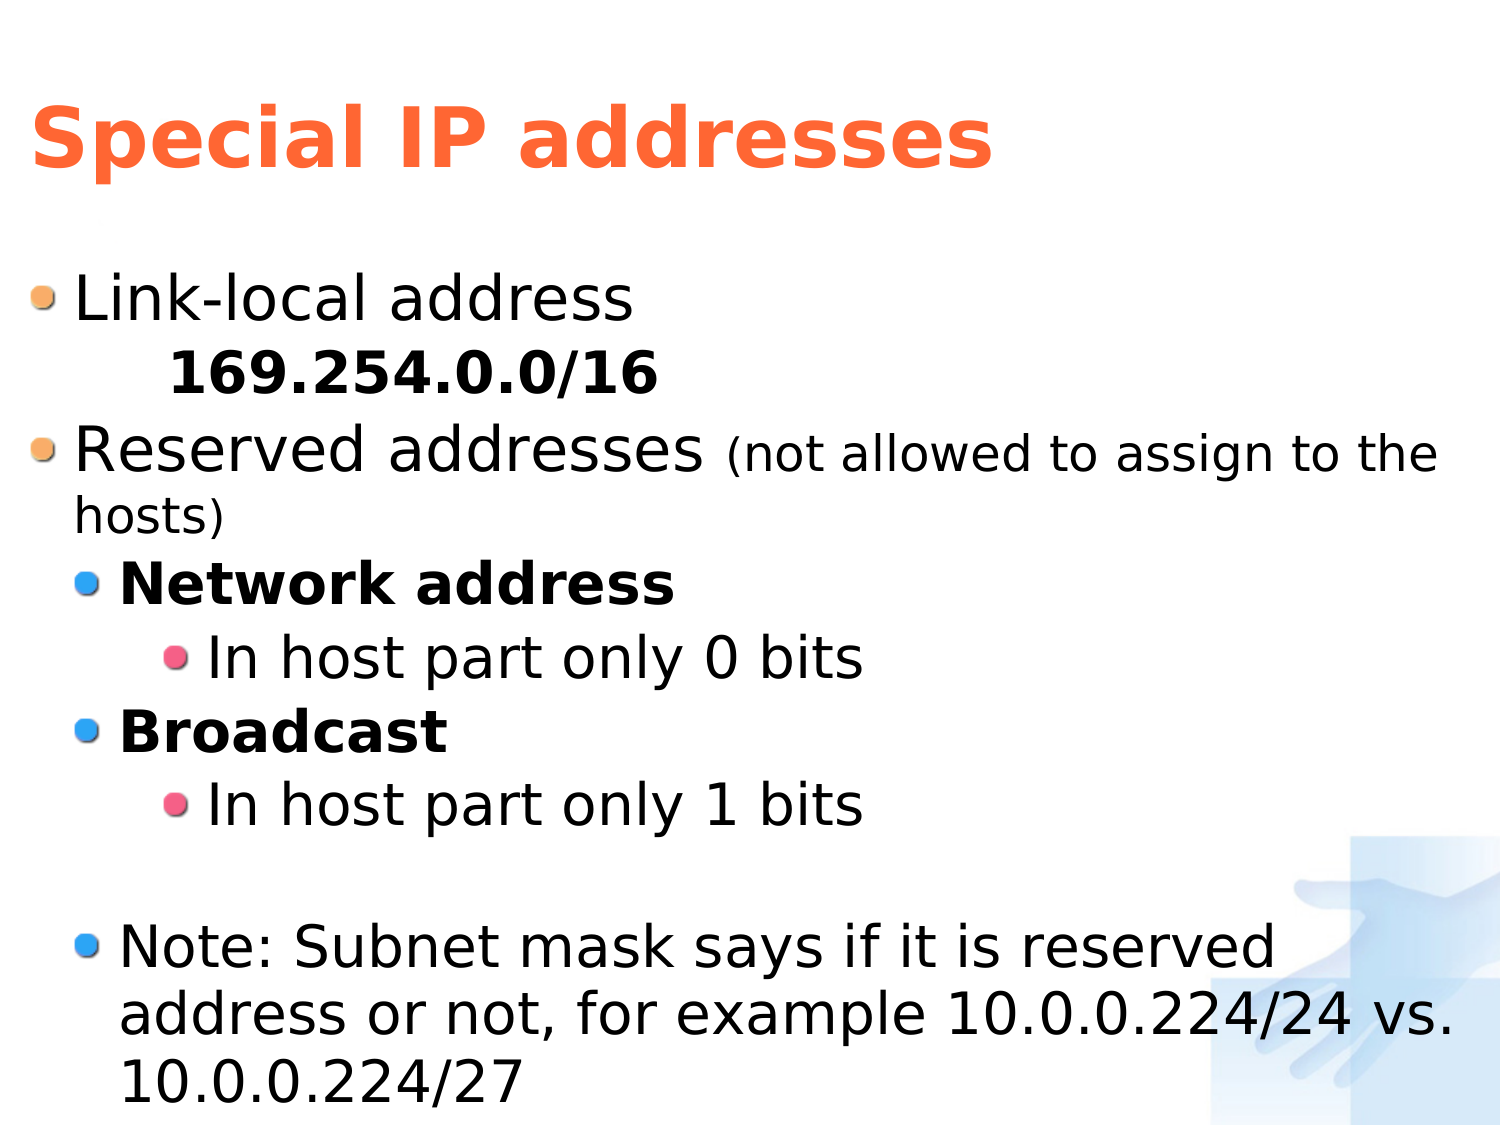

# Special IP addresses
Link-local address
	169.254.0.0/16
Reserved addresses (not allowed to assign to the hosts)
Network address
In host part only 0 bits
Broadcast
In host part only 1 bits
Note: Subnet mask says if it is reserved address or not, for example 10.0.0.224/24 vs. 10.0.0.224/27